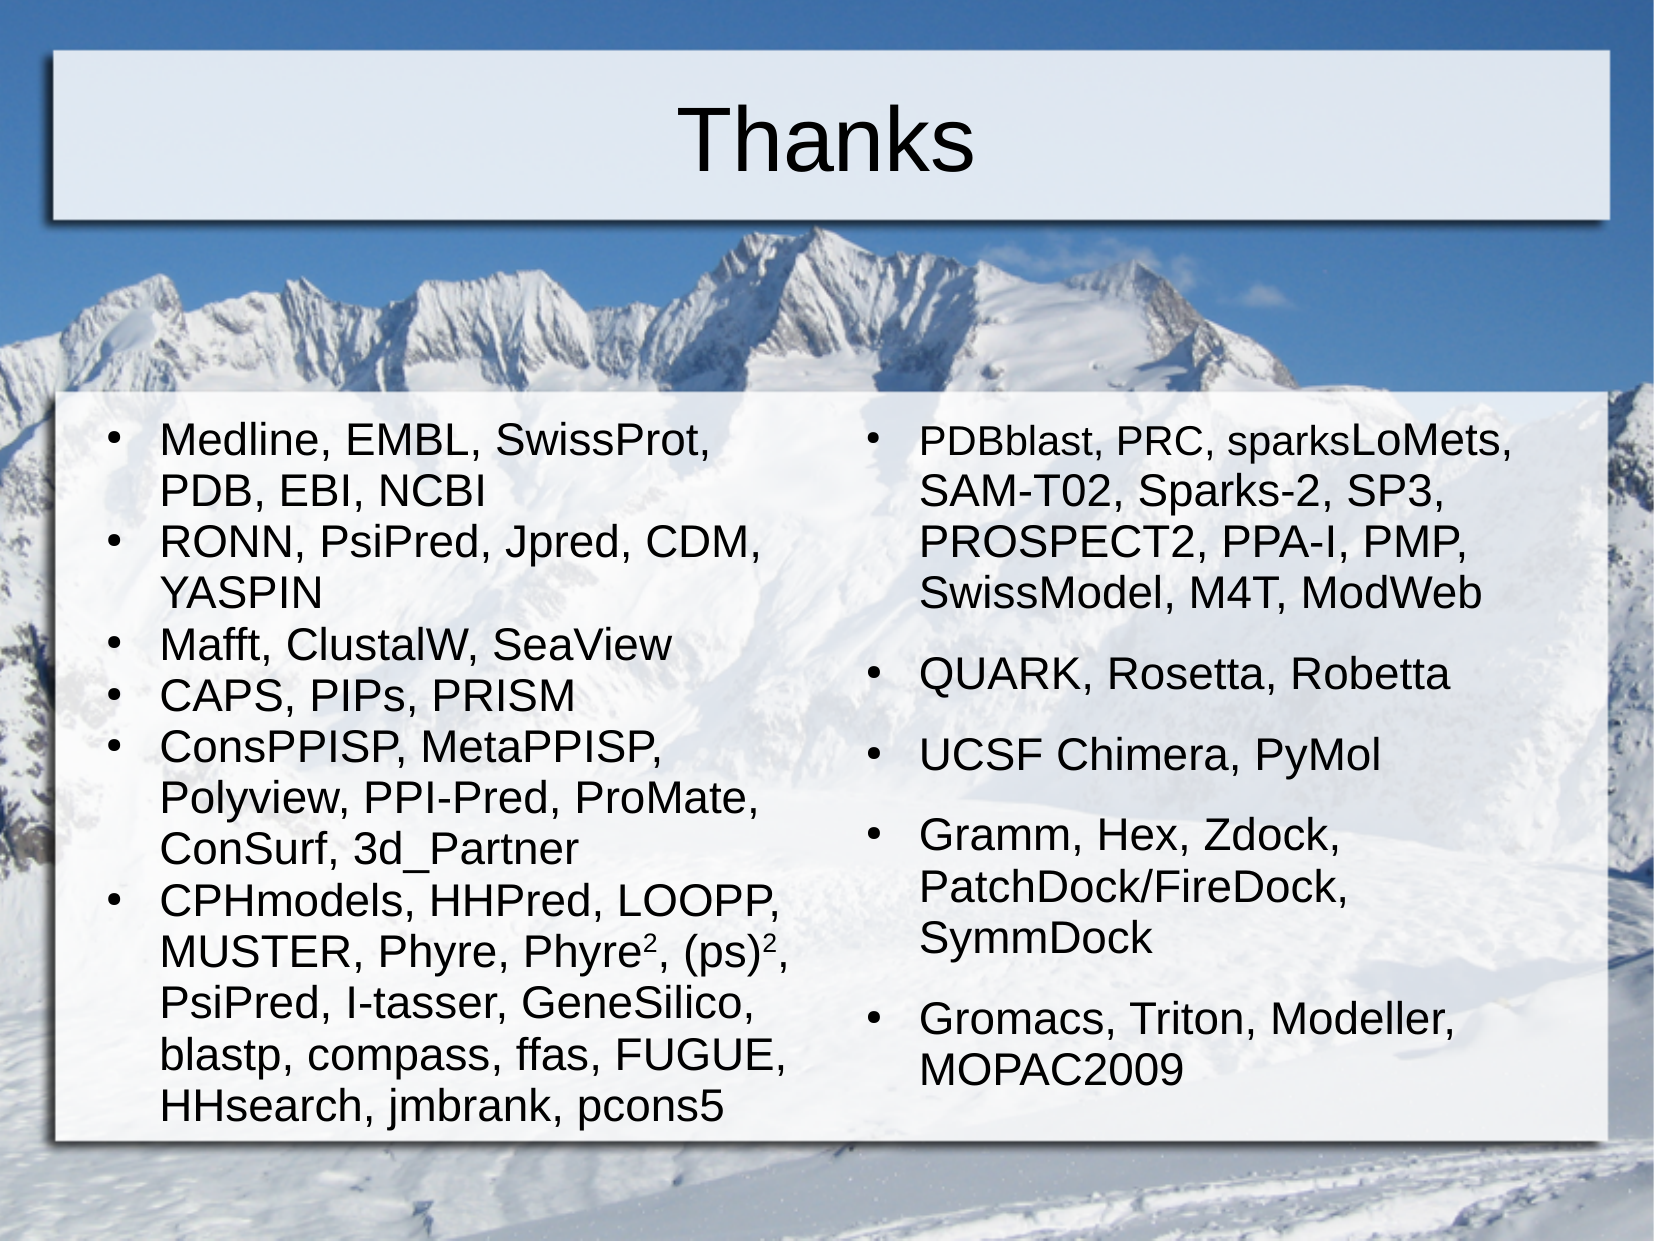

# Thanks
Medline, EMBL, SwissProt, PDB, EBI, NCBI
RONN, PsiPred, Jpred, CDM, YASPIN
Mafft, ClustalW, SeaView
CAPS, PIPs, PRISM
ConsPPISP, MetaPPISP, Polyview, PPI-Pred, ProMate, ConSurf, 3d_Partner
CPHmodels, HHPred, LOOPP, MUSTER, Phyre, Phyre2, (ps)2, PsiPred, I-tasser, GeneSilico, blastp, compass, ffas, FUGUE, HHsearch, jmbrank, pcons5
PDBblast, PRC, sparksLoMets, SAM-T02, Sparks-2, SP3, PROSPECT2, PPA-I, PMP, SwissModel, M4T, ModWeb
QUARK, Rosetta, Robetta
UCSF Chimera, PyMol
Gramm, Hex, Zdock, PatchDock/FireDock, SymmDock
Gromacs, Triton, Modeller, MOPAC2009